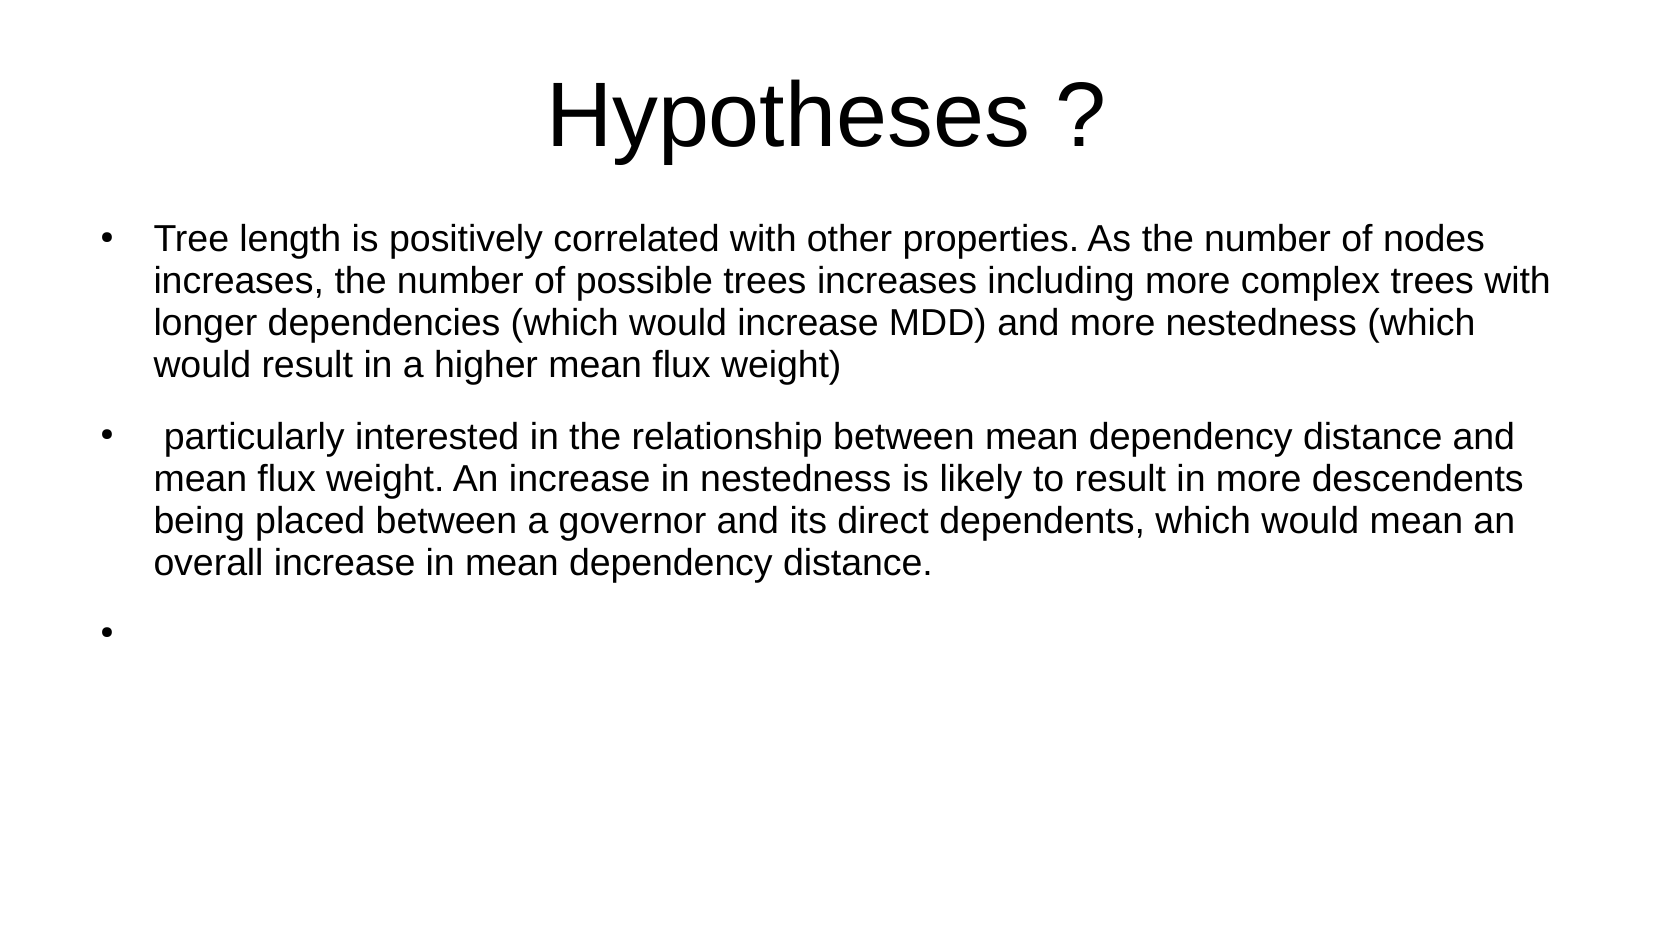

# Hypotheses ?
Tree length is positively correlated with other properties. As the number of nodes increases, the number of possible trees increases including more complex trees with longer dependencies (which would increase MDD) and more nestedness (which would result in a higher mean flux weight)
 particularly interested in the relationship between mean dependency distance and mean flux weight. An increase in nestedness is likely to result in more descendents being placed between a governor and its direct dependents, which would mean an overall increase in mean dependency distance.